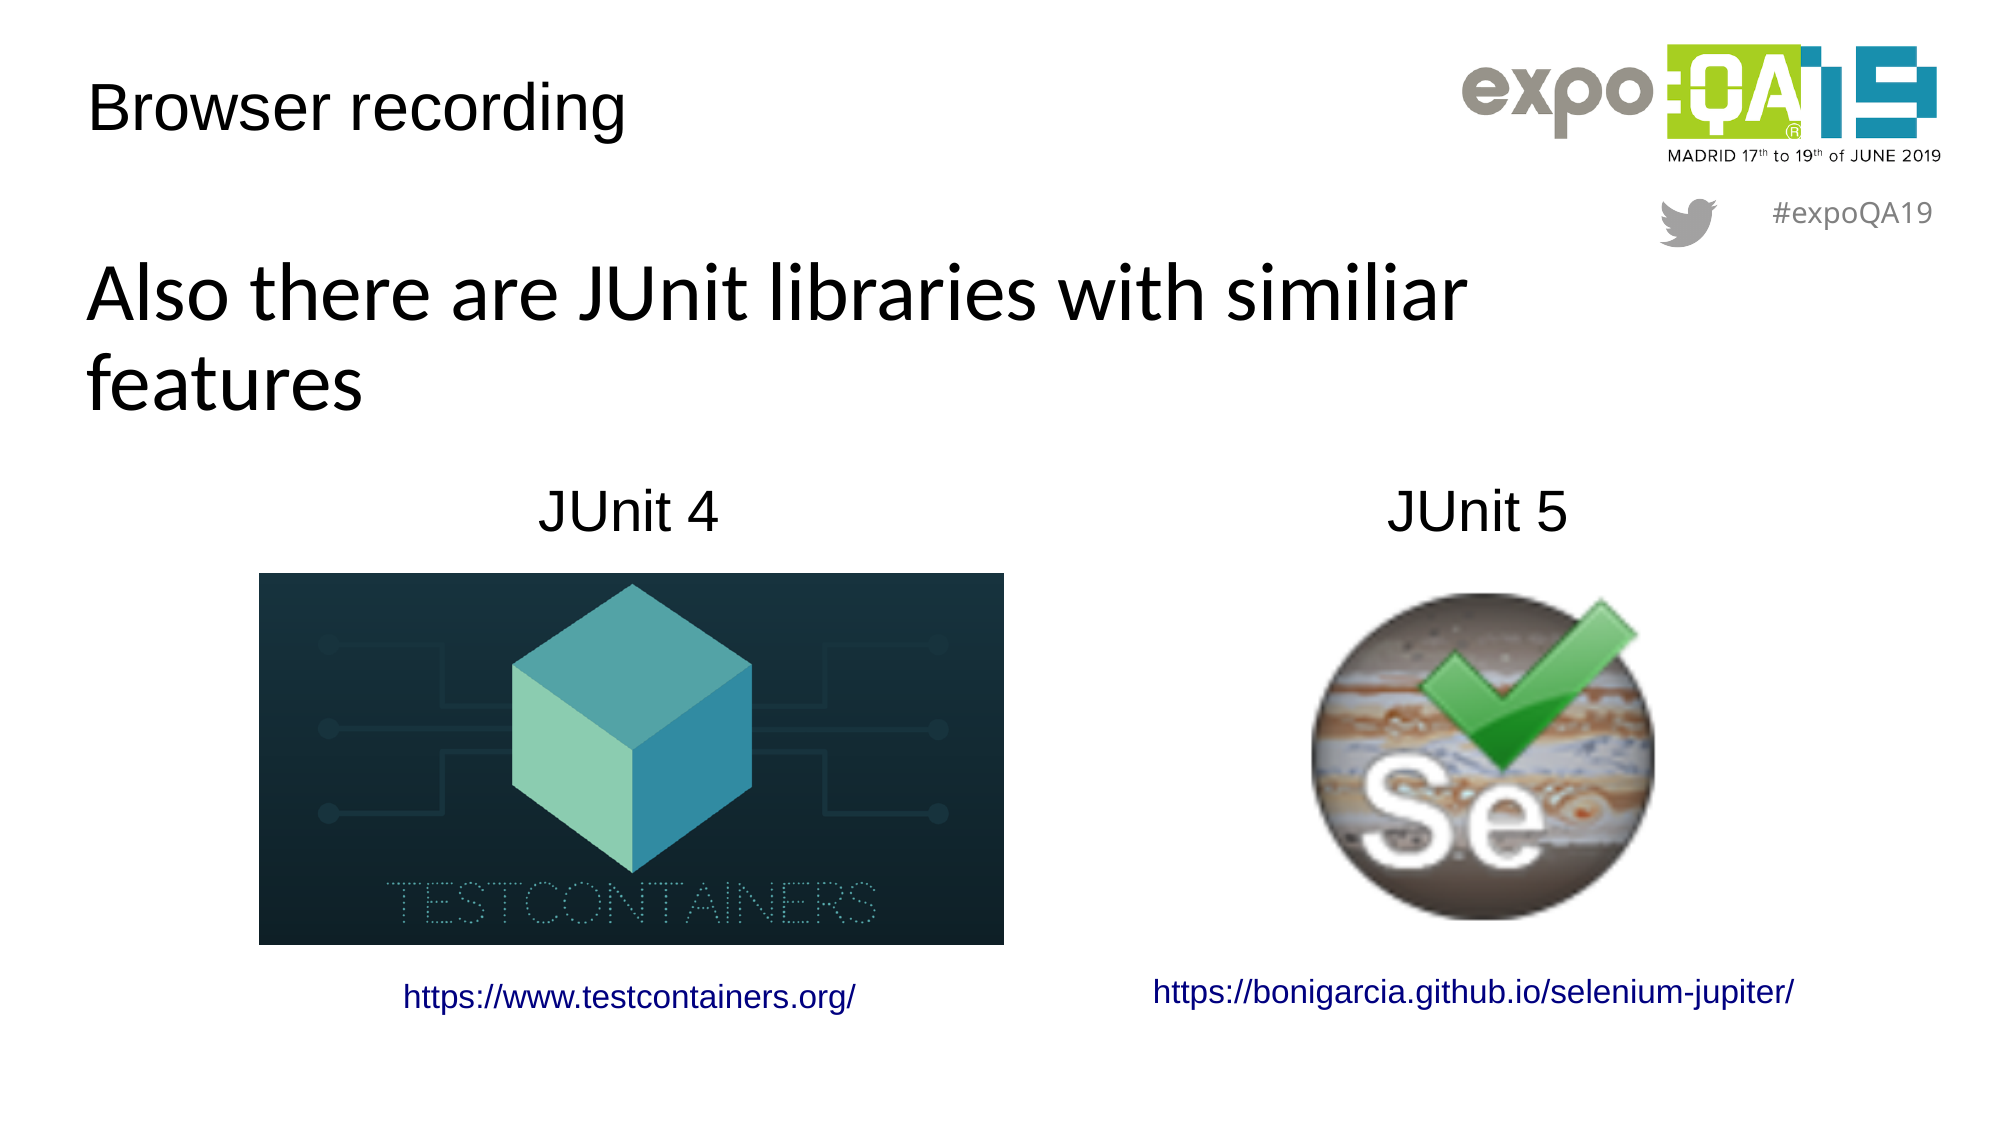

Browser recording
# Also there are JUnit libraries with similiar features
JUnit 4
JUnit 5
https://bonigarcia.github.io/selenium-jupiter/
https://www.testcontainers.org/